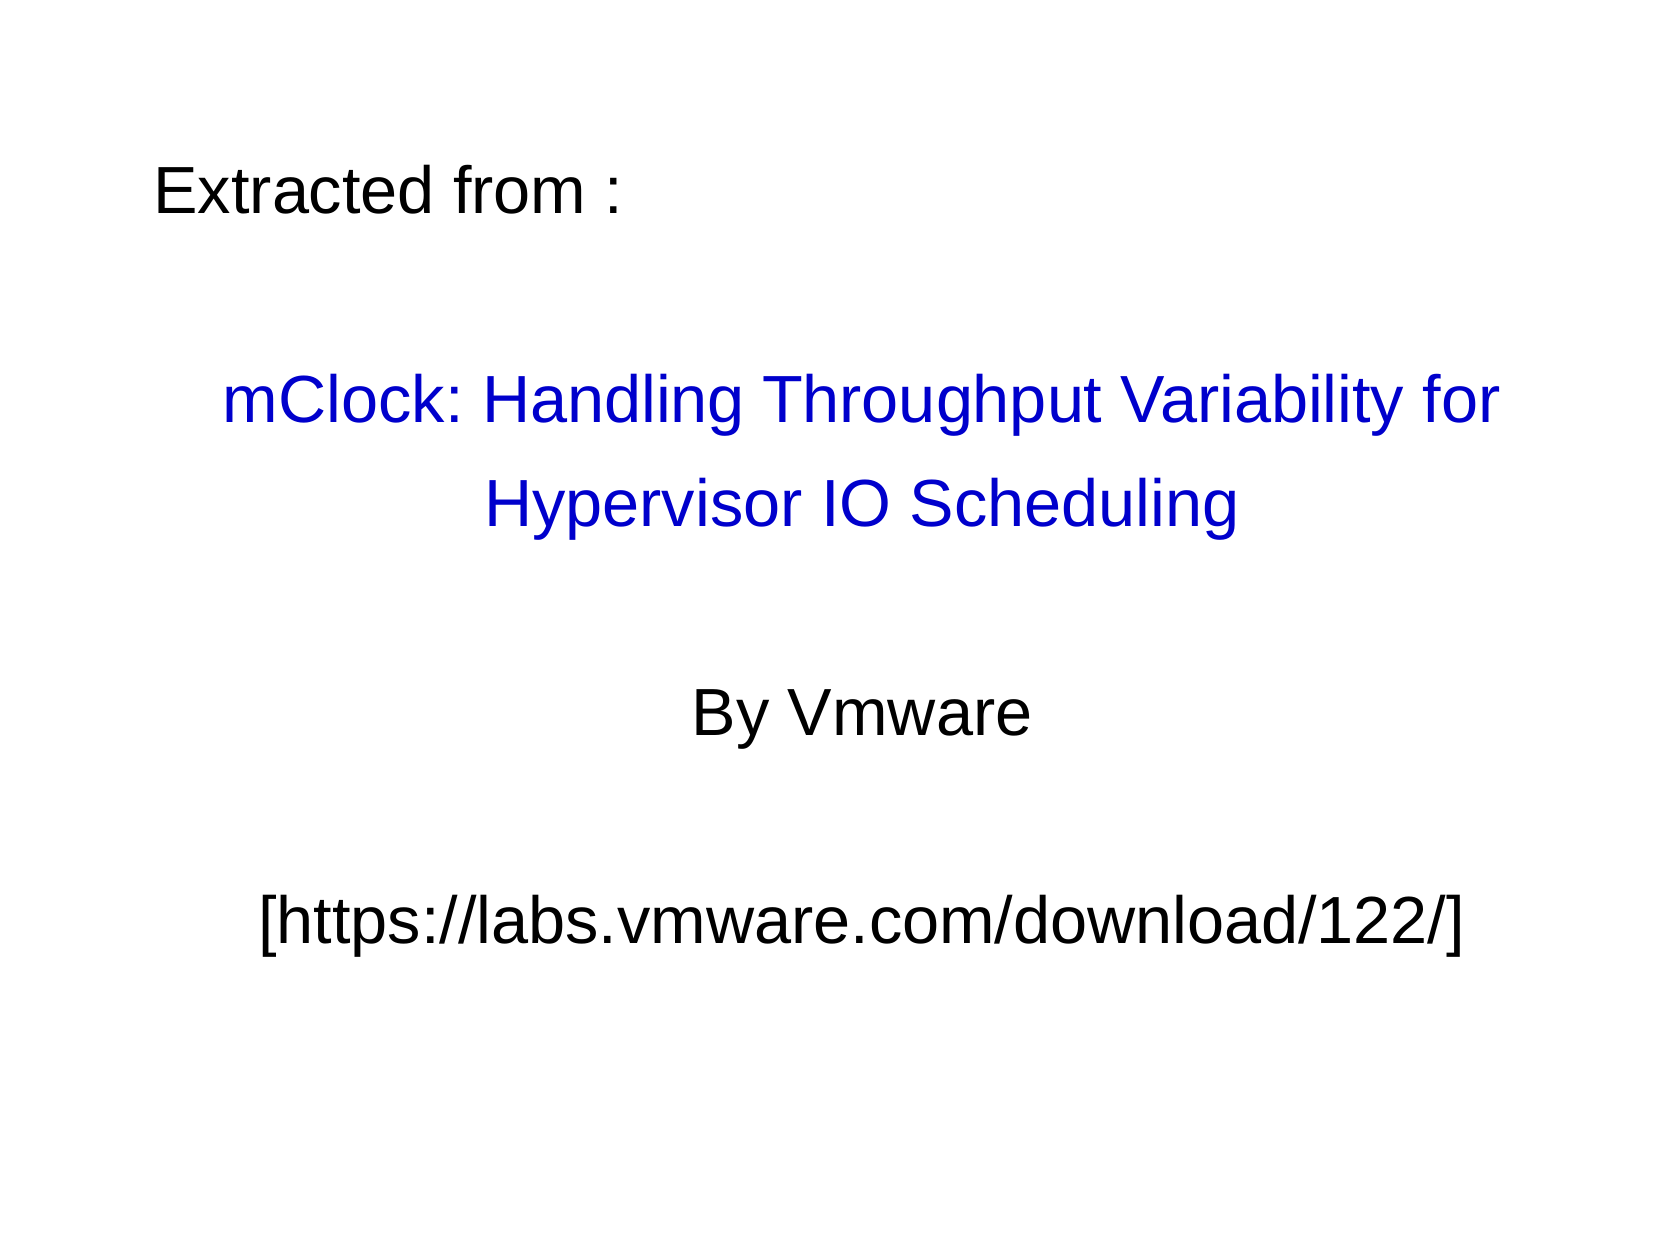

# Extracted from :
mClock: Handling Throughput Variability for
Hypervisor IO Scheduling
By Vmware
[https://labs.vmware.com/download/122/]